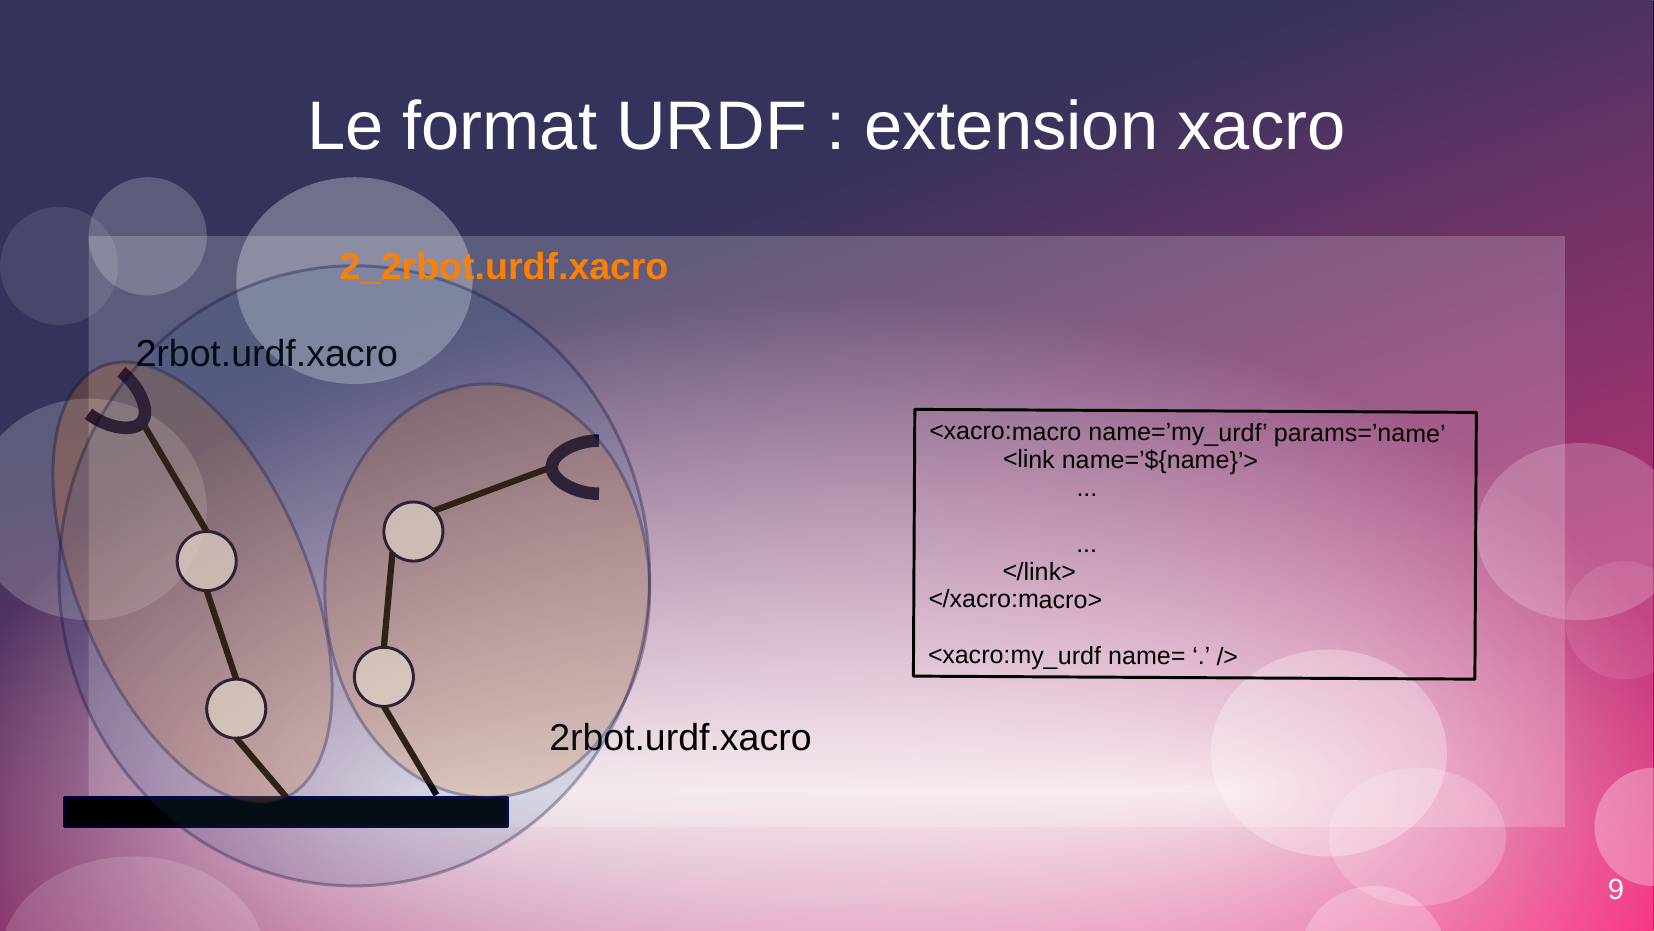

# Le format URDF : extension xacro
2_2rbot.urdf.xacro
2rbot.urdf.xacro
<xacro:macro name=’my_urdf’ params=’name’
	<link name=’${name}’>
		...
		...
	</link>
</xacro:macro>
<xacro:my_urdf name= ‘.’ />
2rbot.urdf.xacro